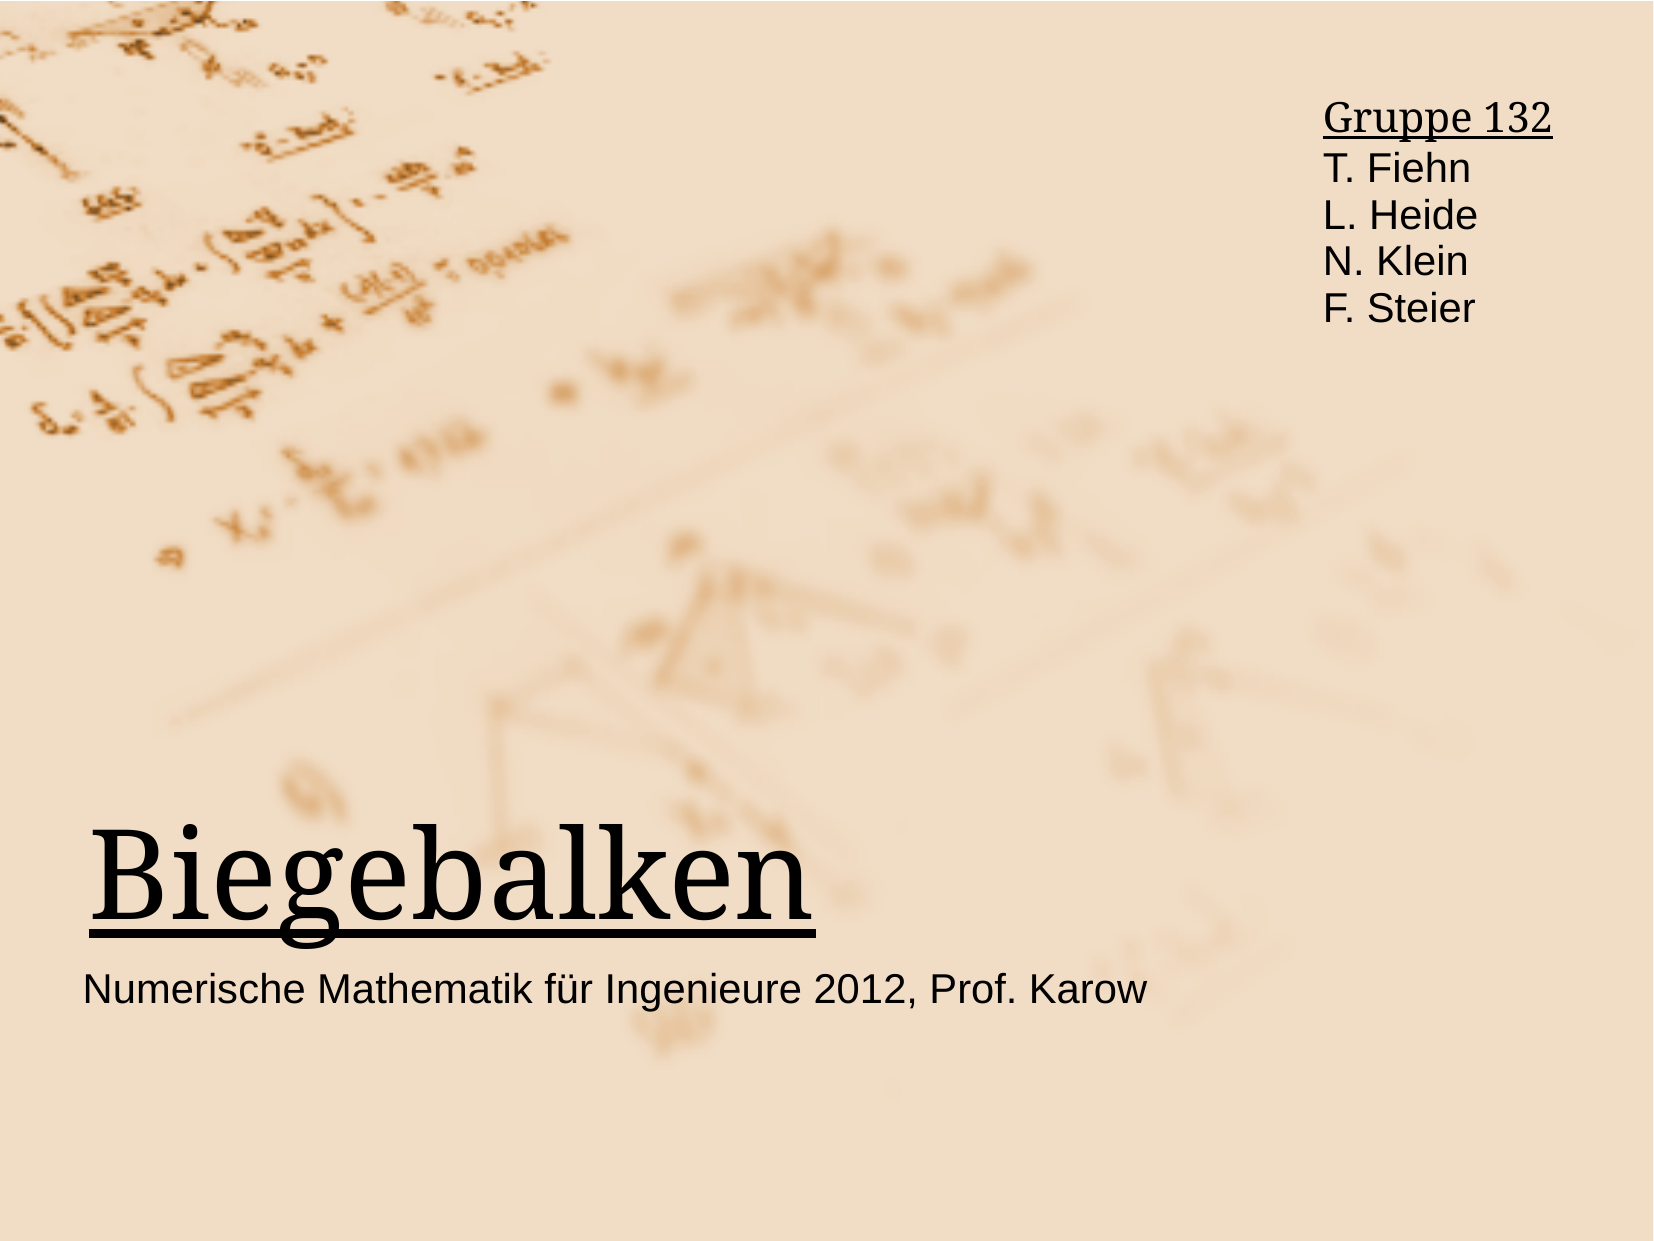

Gruppe 132
T. Fiehn
L. Heide
N. Klein
F. Steier
# Biegebalken
Numerische Mathematik für Ingenieure 2012, Prof. Karow